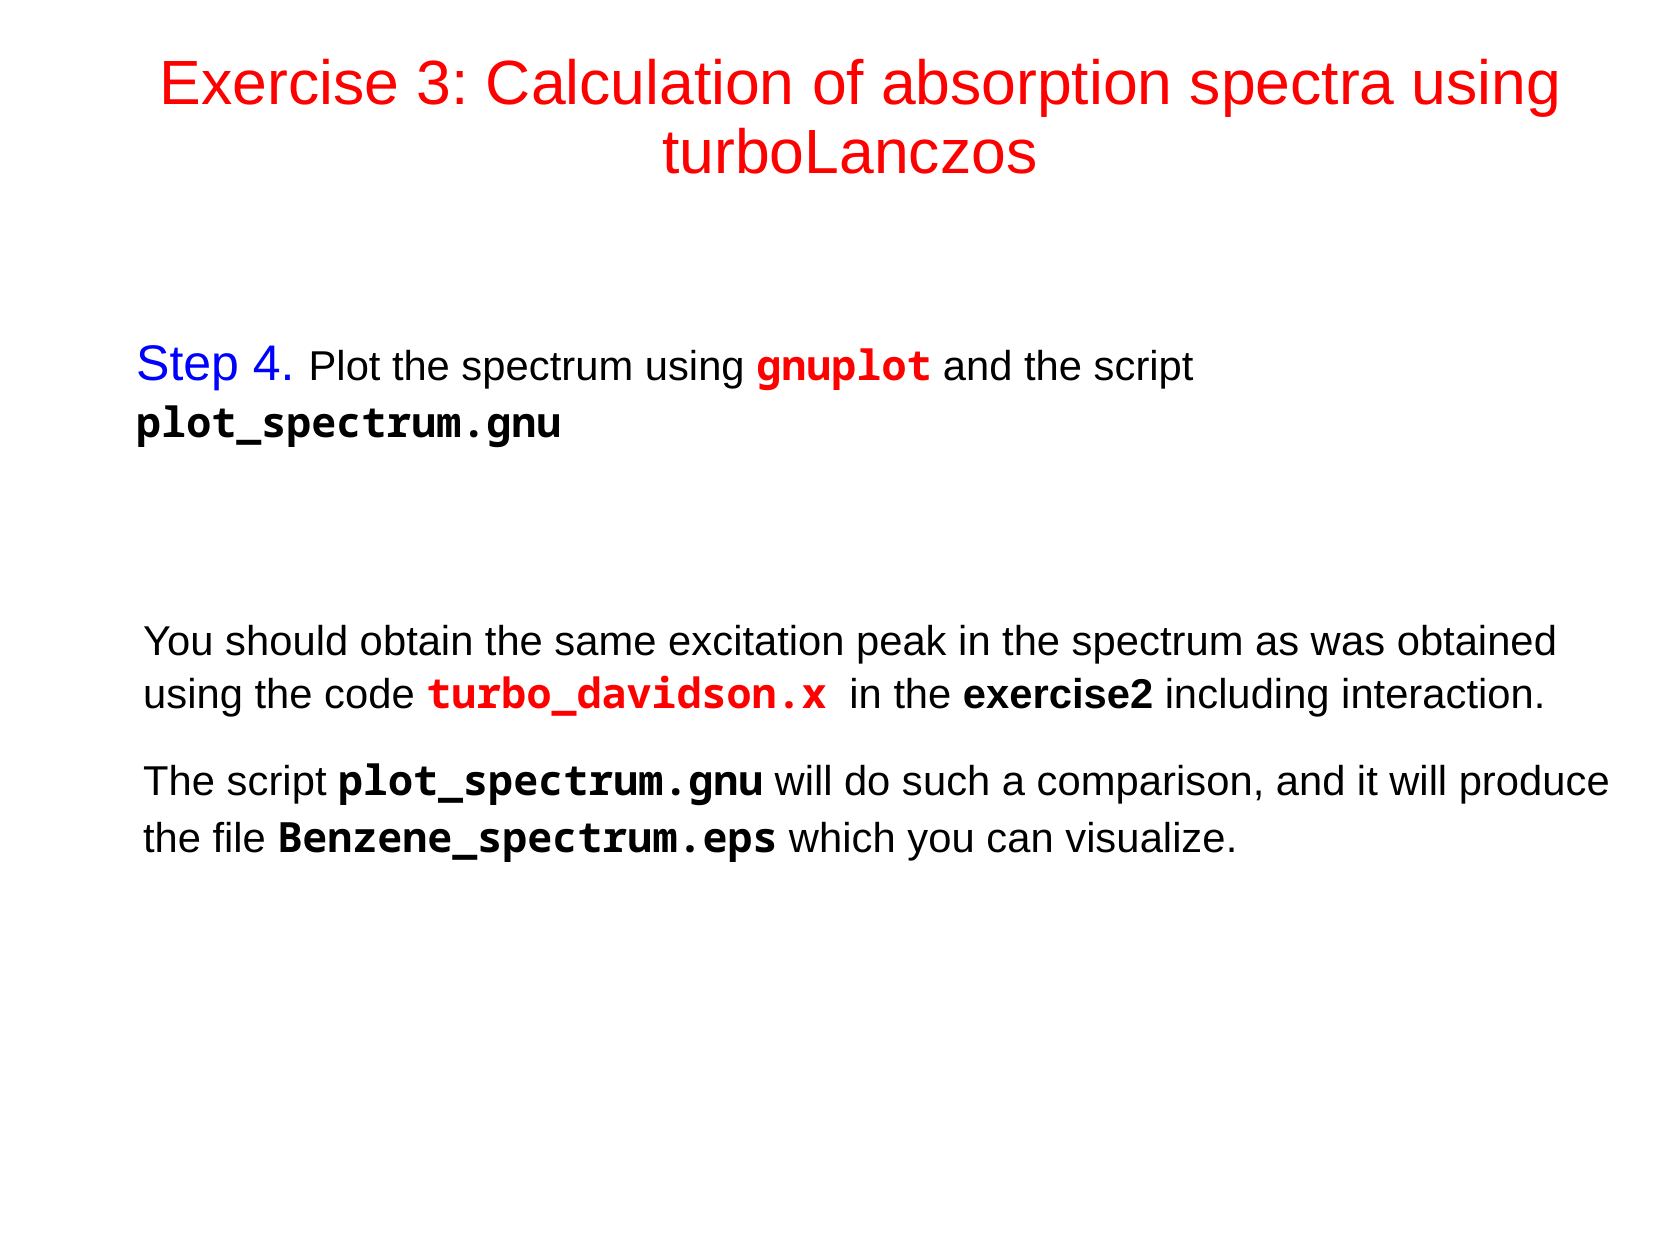

Exercise 3: Calculation of absorption spectra using turboLanczos
# Step 4. Plot the spectrum using gnuplot and the script plot_spectrum.gnu
You should obtain the same excitation peak in the spectrum as was obtained using the code turbo_davidson.x in the exercise2 including interaction.
The script plot_spectrum.gnu will do such a comparison, and it will produce the file Benzene_spectrum.eps which you can visualize.